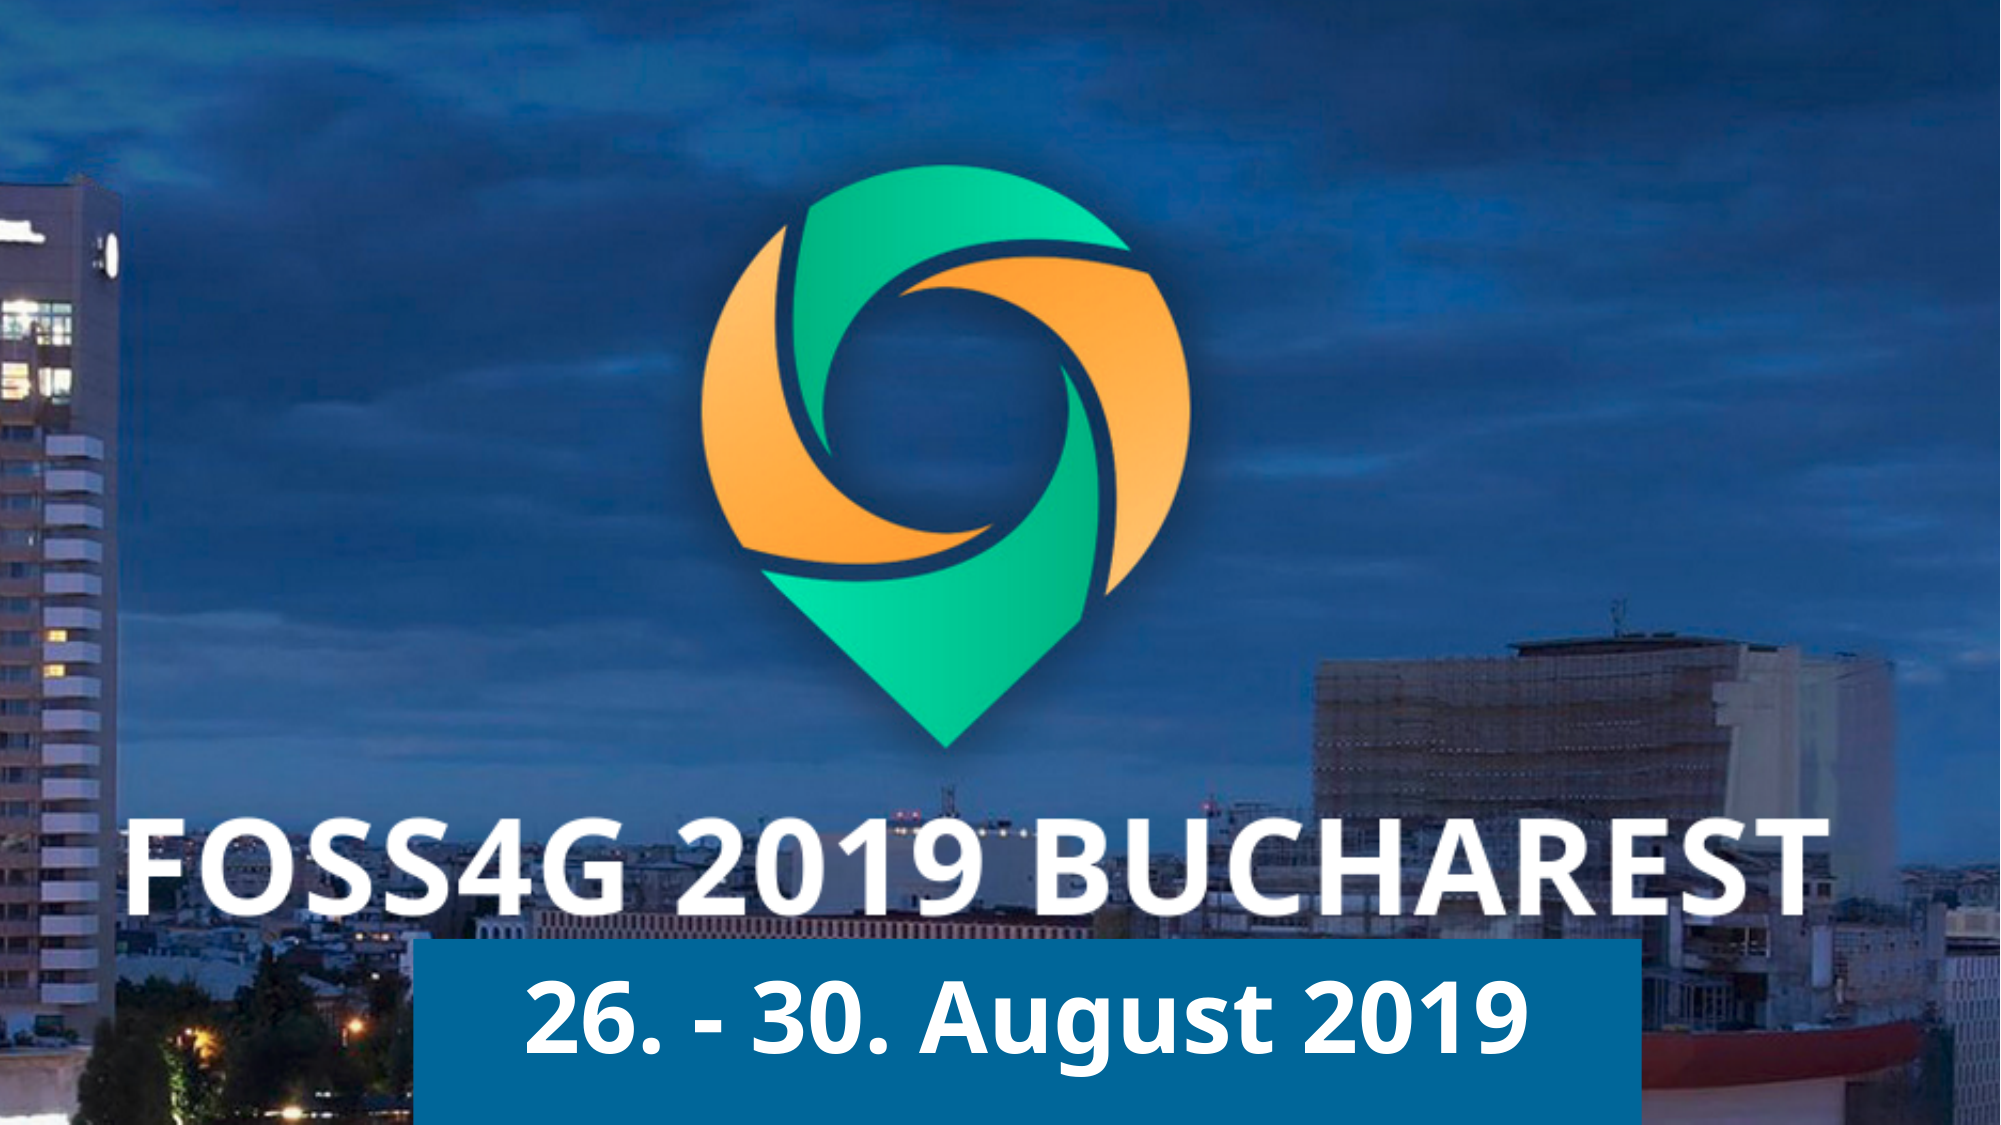

# FOSS4G Conference 2019 – Bukarest (Rumänien)
26. - 30. August 2019